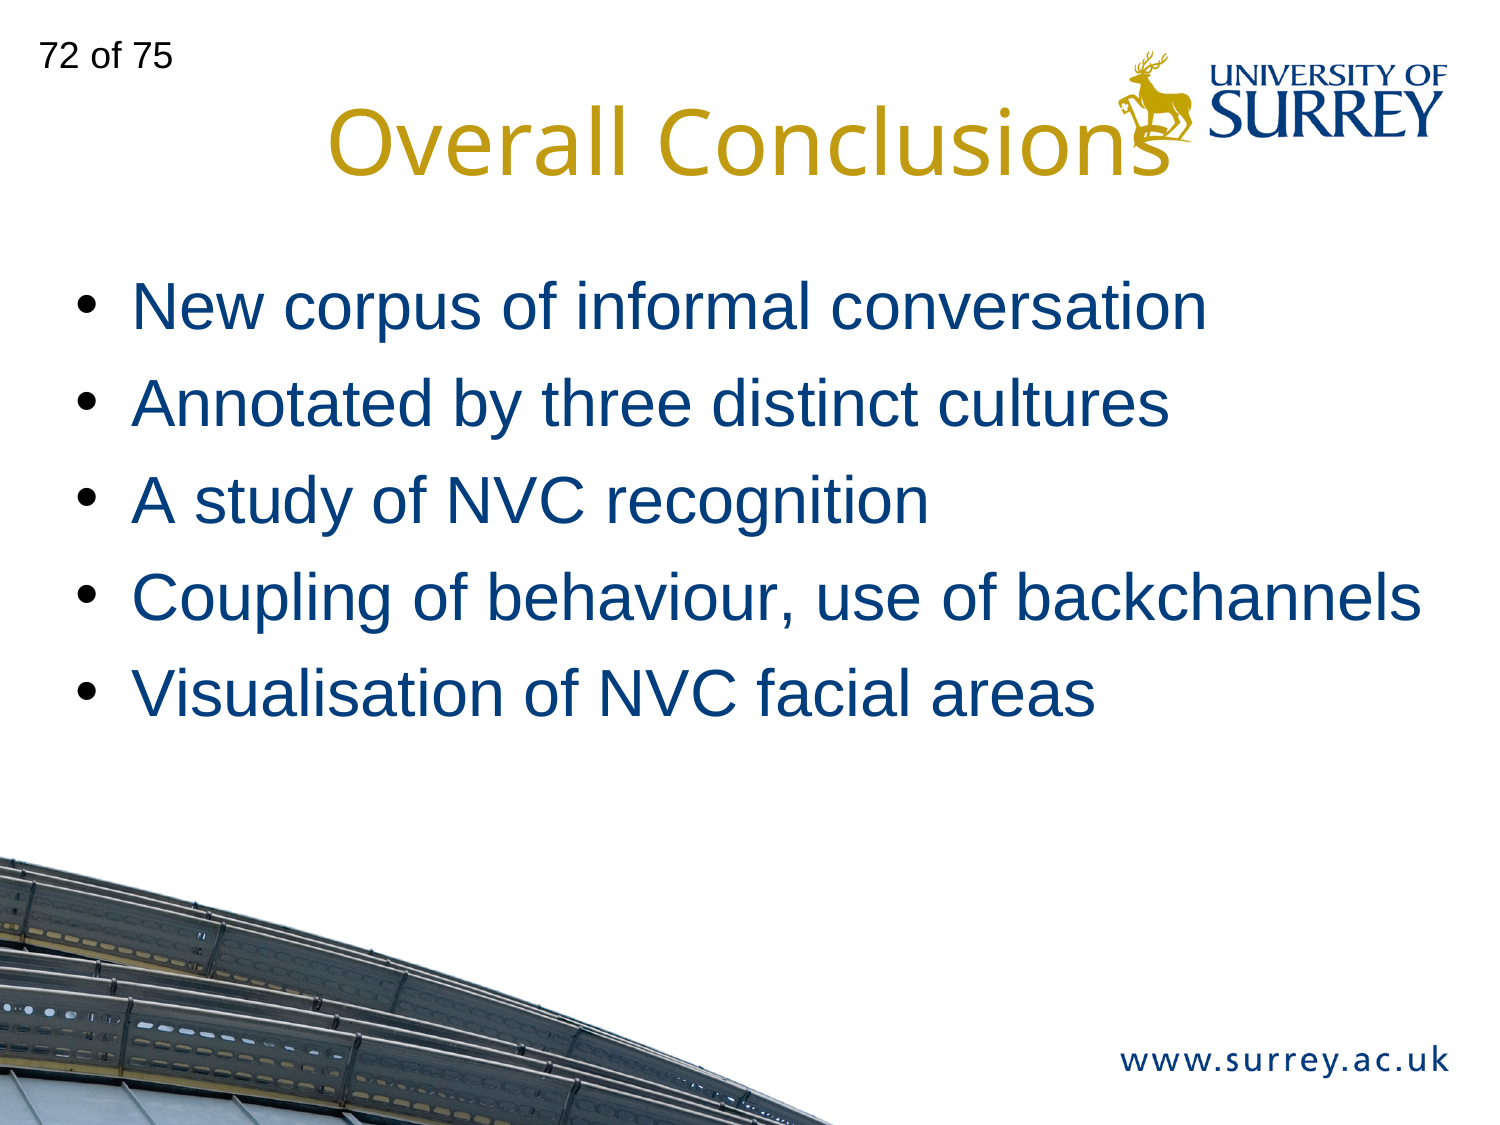

# Overall Conclusions
New corpus of informal conversation
Annotated by three distinct cultures
A study of NVC recognition
Coupling of behaviour, use of backchannels
Visualisation of NVC facial areas